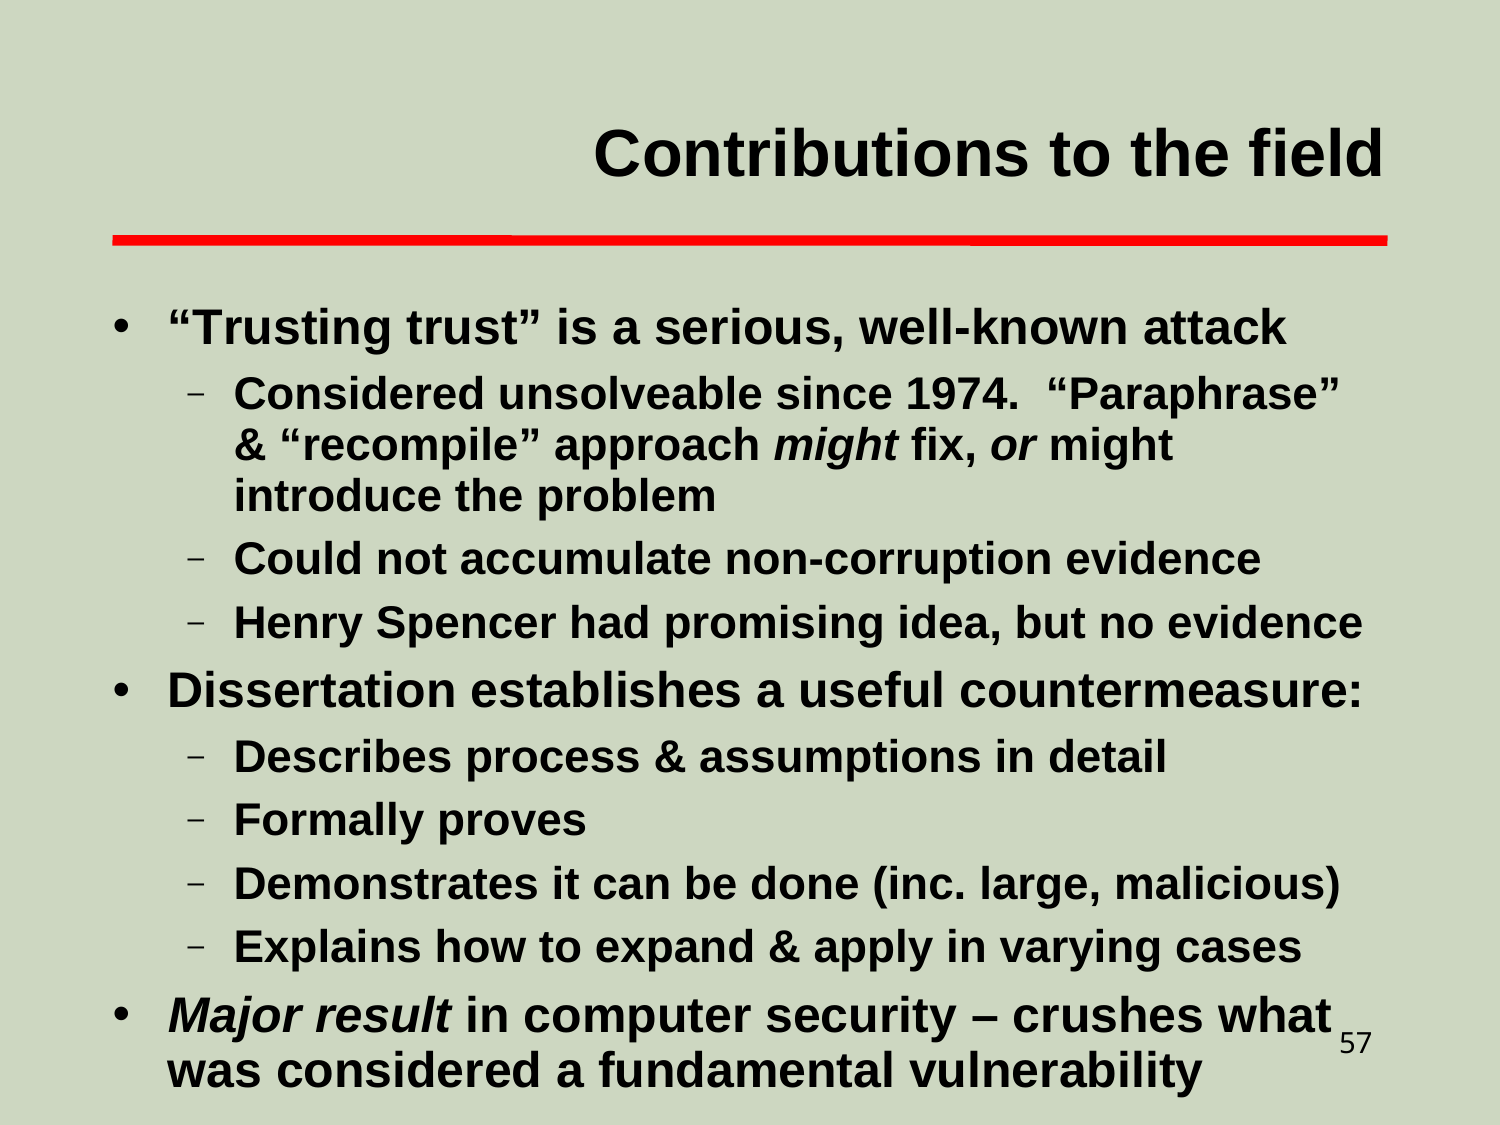

# Contributions to the field
“Trusting trust” is a serious, well-known attack
Considered unsolveable since 1974. “Paraphrase” & “recompile” approach might fix, or might introduce the problem
Could not accumulate non-corruption evidence
Henry Spencer had promising idea, but no evidence
Dissertation establishes a useful countermeasure:
Describes process & assumptions in detail
Formally proves
Demonstrates it can be done (inc. large, malicious)
Explains how to expand & apply in varying cases
Major result in computer security – crushes what was considered a fundamental vulnerability